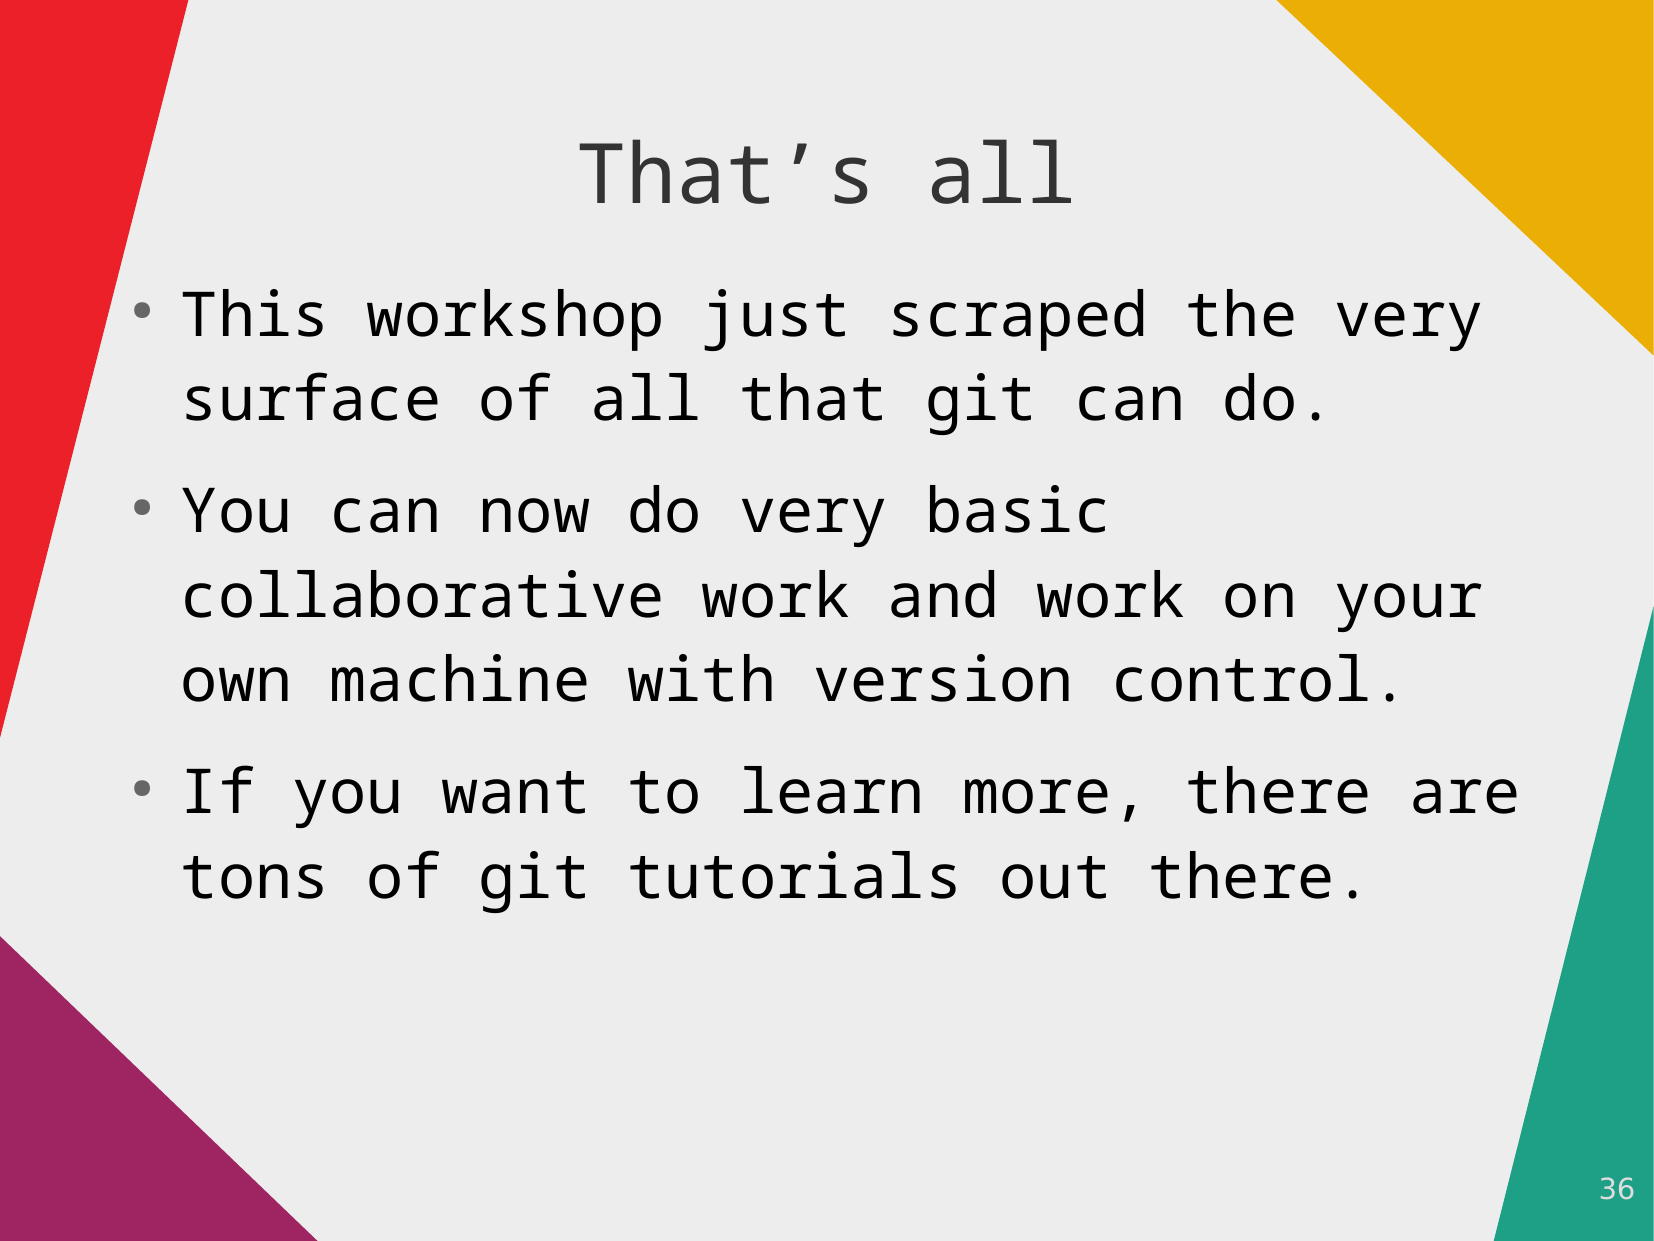

# That’s all
This workshop just scraped the very surface of all that git can do.
You can now do very basic collaborative work and work on your own machine with version control.
If you want to learn more, there are tons of git tutorials out there.
36